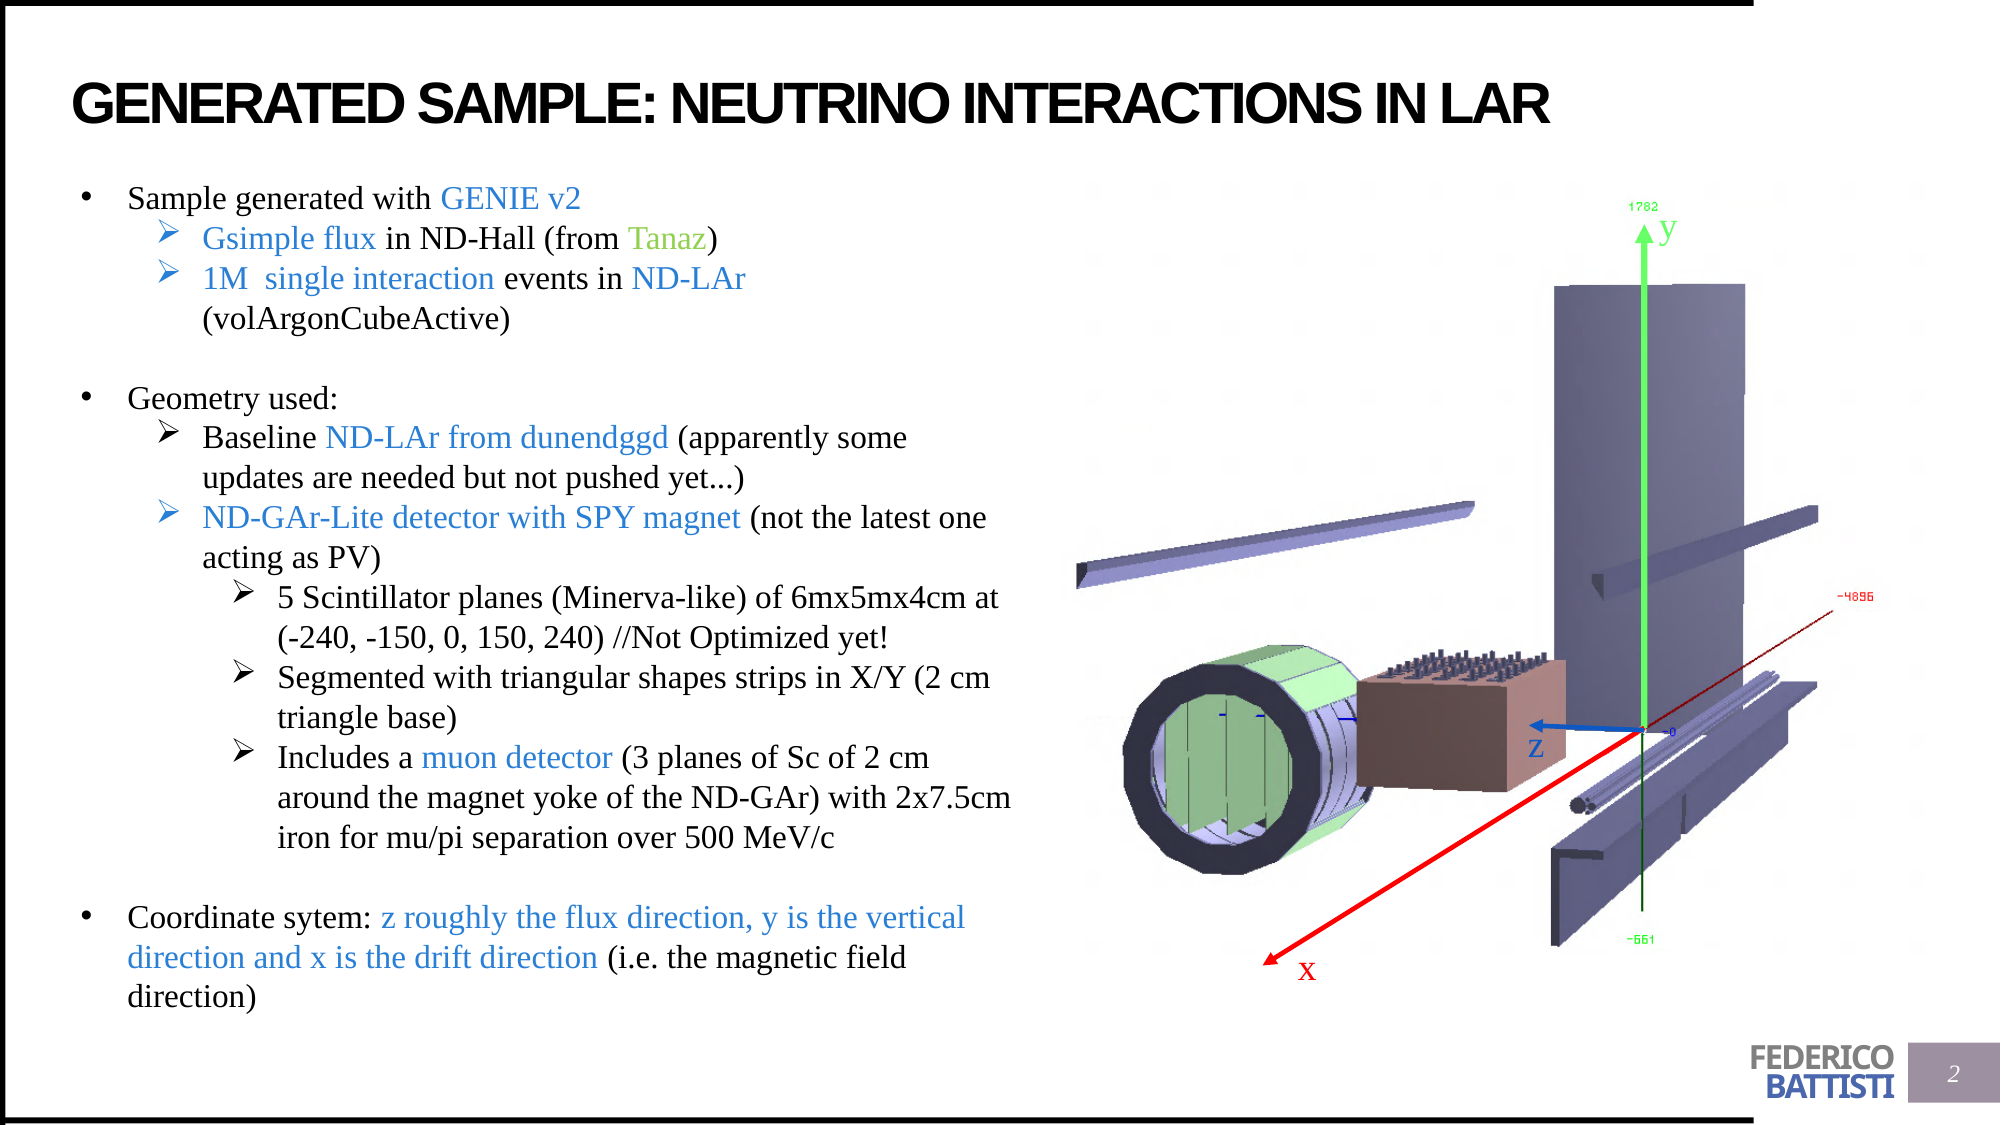

# Generated sample: neutrino interactions in lar
Sample generated with GENIE v2
Gsimple flux in ND-Hall (from Tanaz)
1M single interaction events in ND-LAr (volArgonCubeActive)
Geometry used:
Baseline ND-LAr from dunendggd (apparently some updates are needed but not pushed yet...)
ND-GAr-Lite detector with SPY magnet (not the latest one acting as PV)
5 Scintillator planes (Minerva-like) of 6mx5mx4cm at (-240, -150, 0, 150, 240) //Not Optimized yet!
Segmented with triangular shapes strips in X/Y (2 cm triangle base)
Includes a muon detector (3 planes of Sc of 2 cm around the magnet yoke of the ND-GAr) with 2x7.5cm iron for mu/pi separation over 500 MeV/c
Coordinate sytem: z roughly the flux direction, y is the vertical direction and x is the drift direction (i.e. the magnetic field direction)
y
z
x